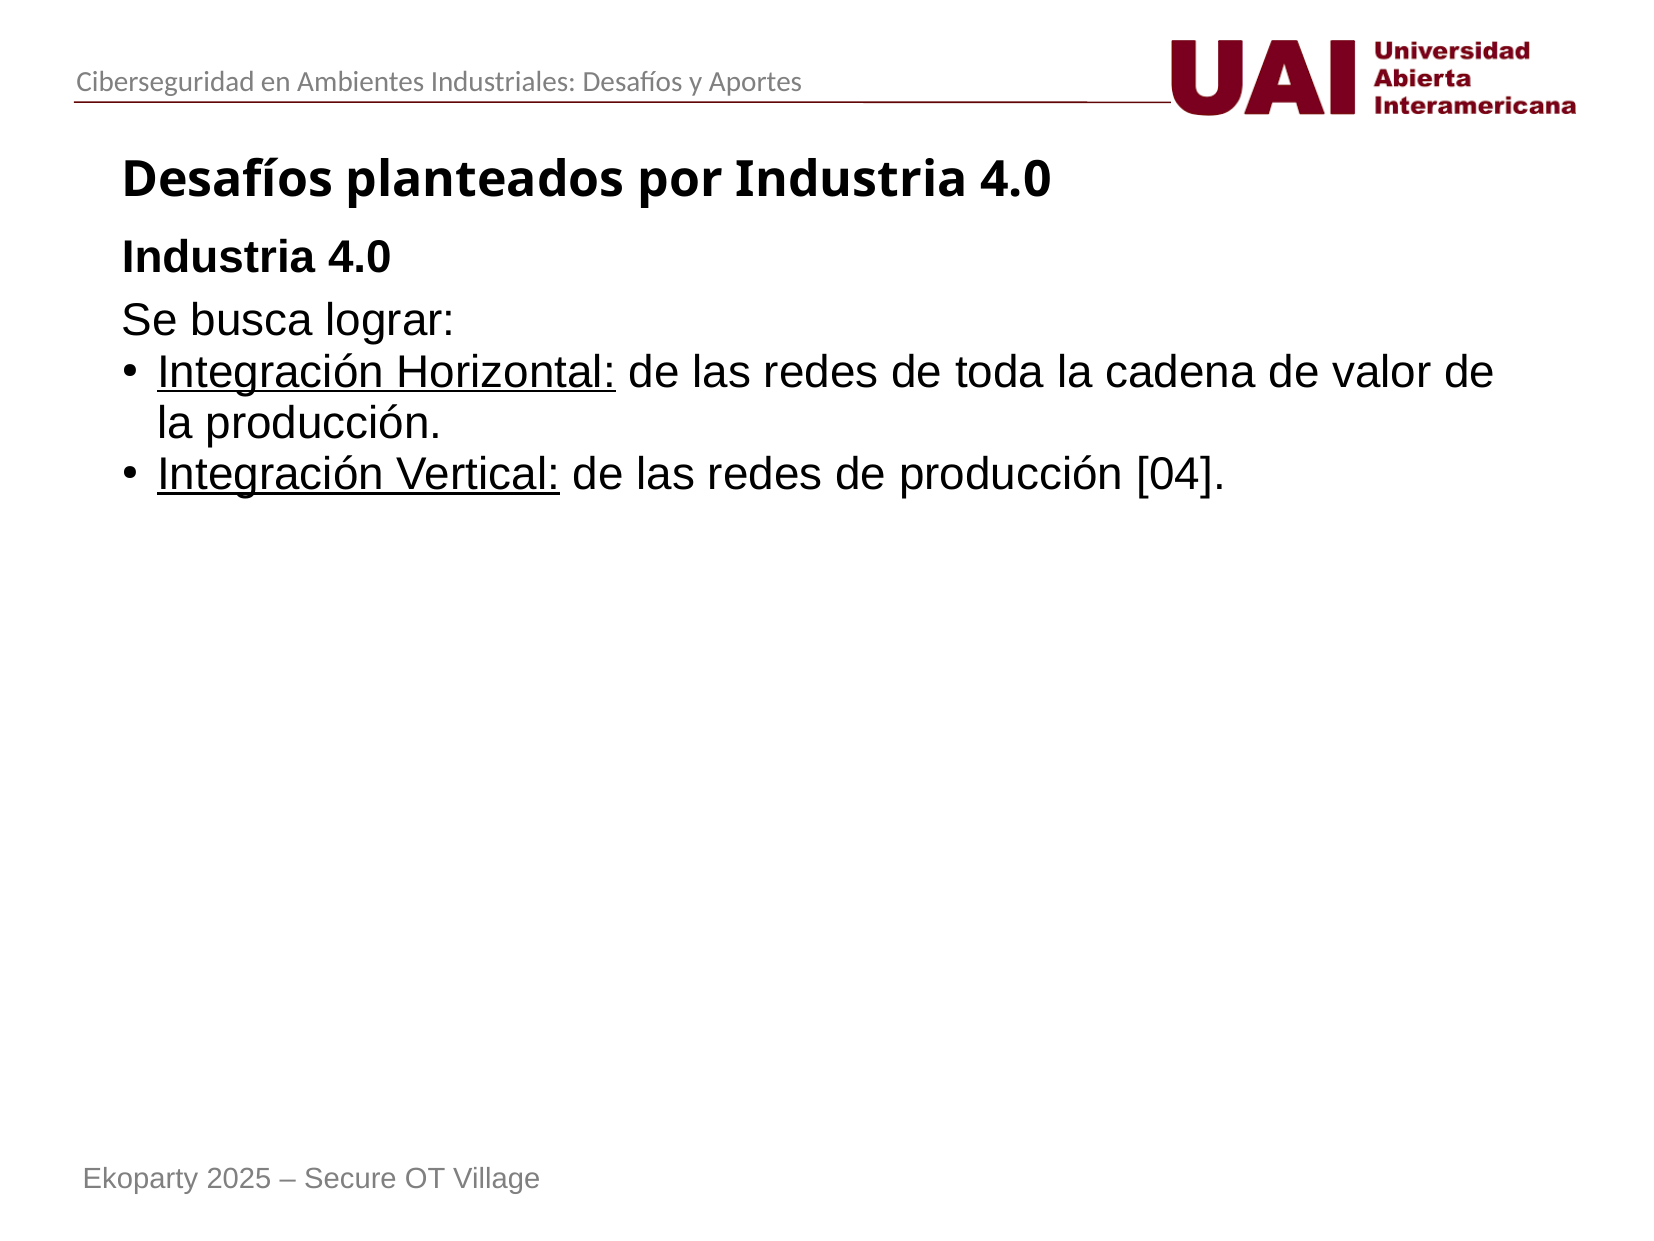

Desafíos planteados por Industria 4.0
Industria 4.0
Se busca lograr:
Integración Horizontal: de las redes de toda la cadena de valor de la producción.
Integración Vertical: de las redes de producción [04].